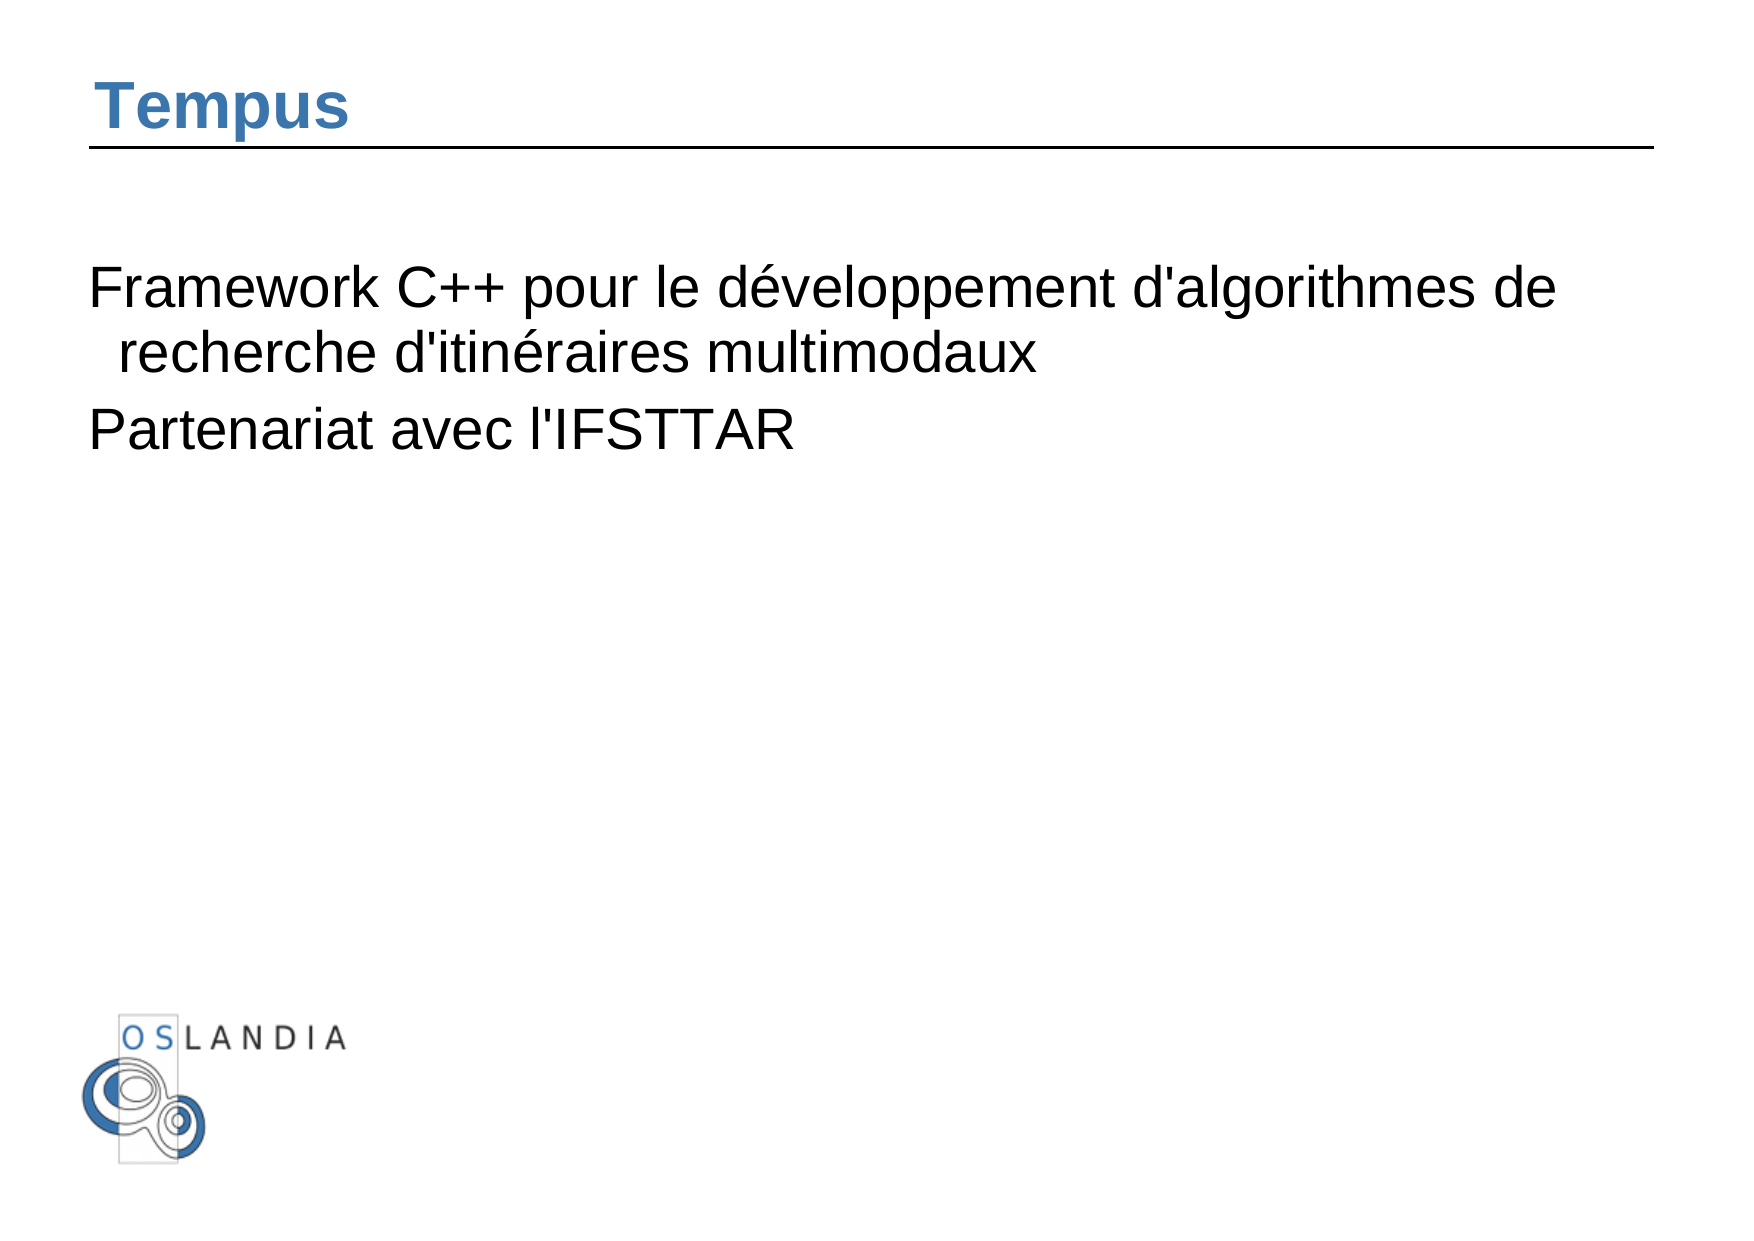

# Tempus
Framework C++ pour le développement d'algorithmes de recherche d'itinéraires multimodaux
Partenariat avec l'IFSTTAR